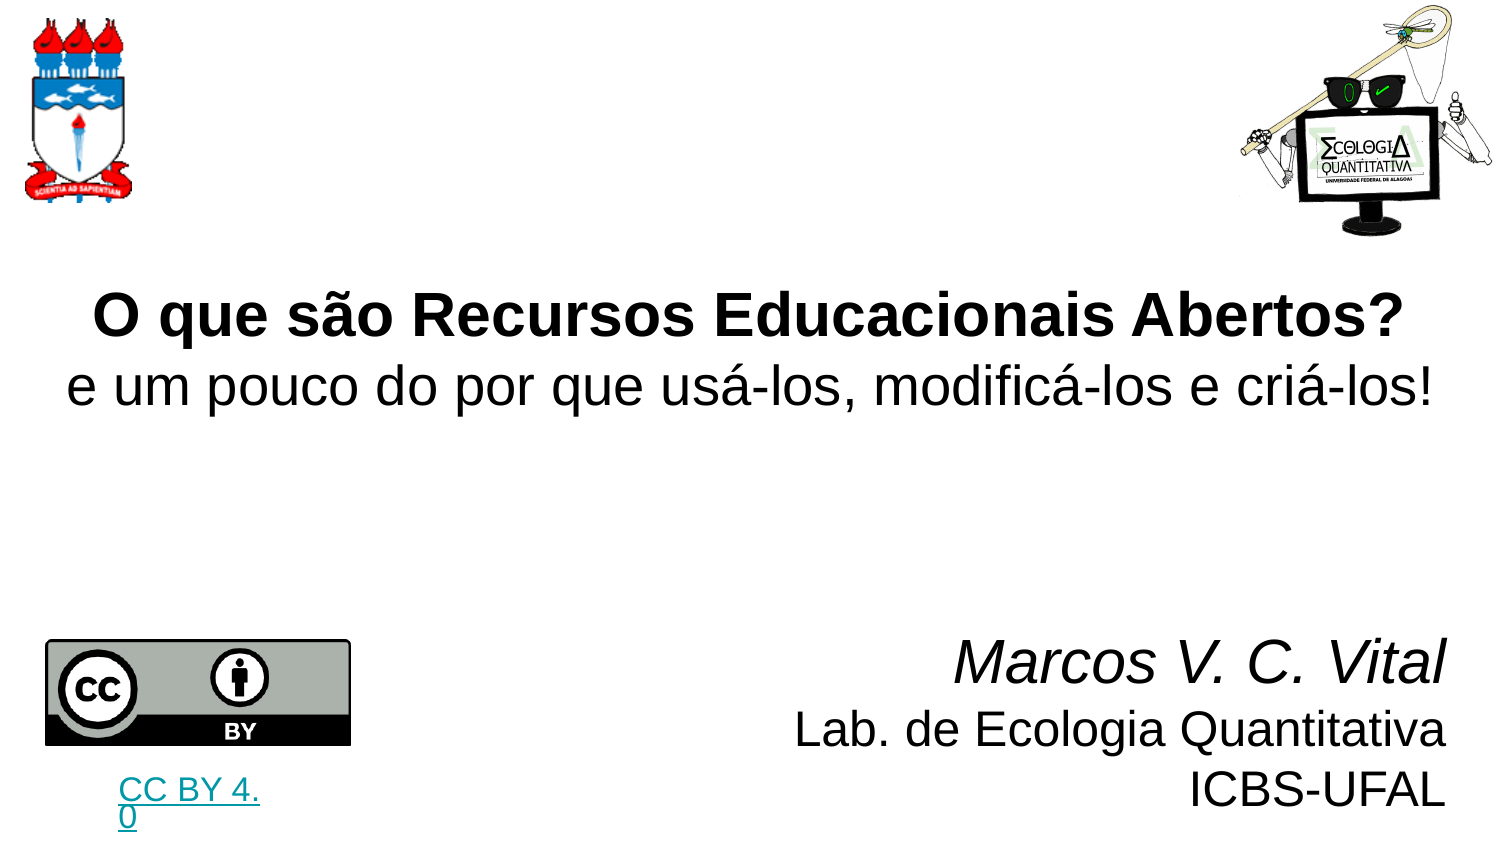

O que são Recursos Educacionais Abertos?
e um pouco do por que usá-los, modificá-los e criá-los!
Marcos V. C. Vital
Lab. de Ecologia Quantitativa
ICBS-UFAL
# CC BY 4.0